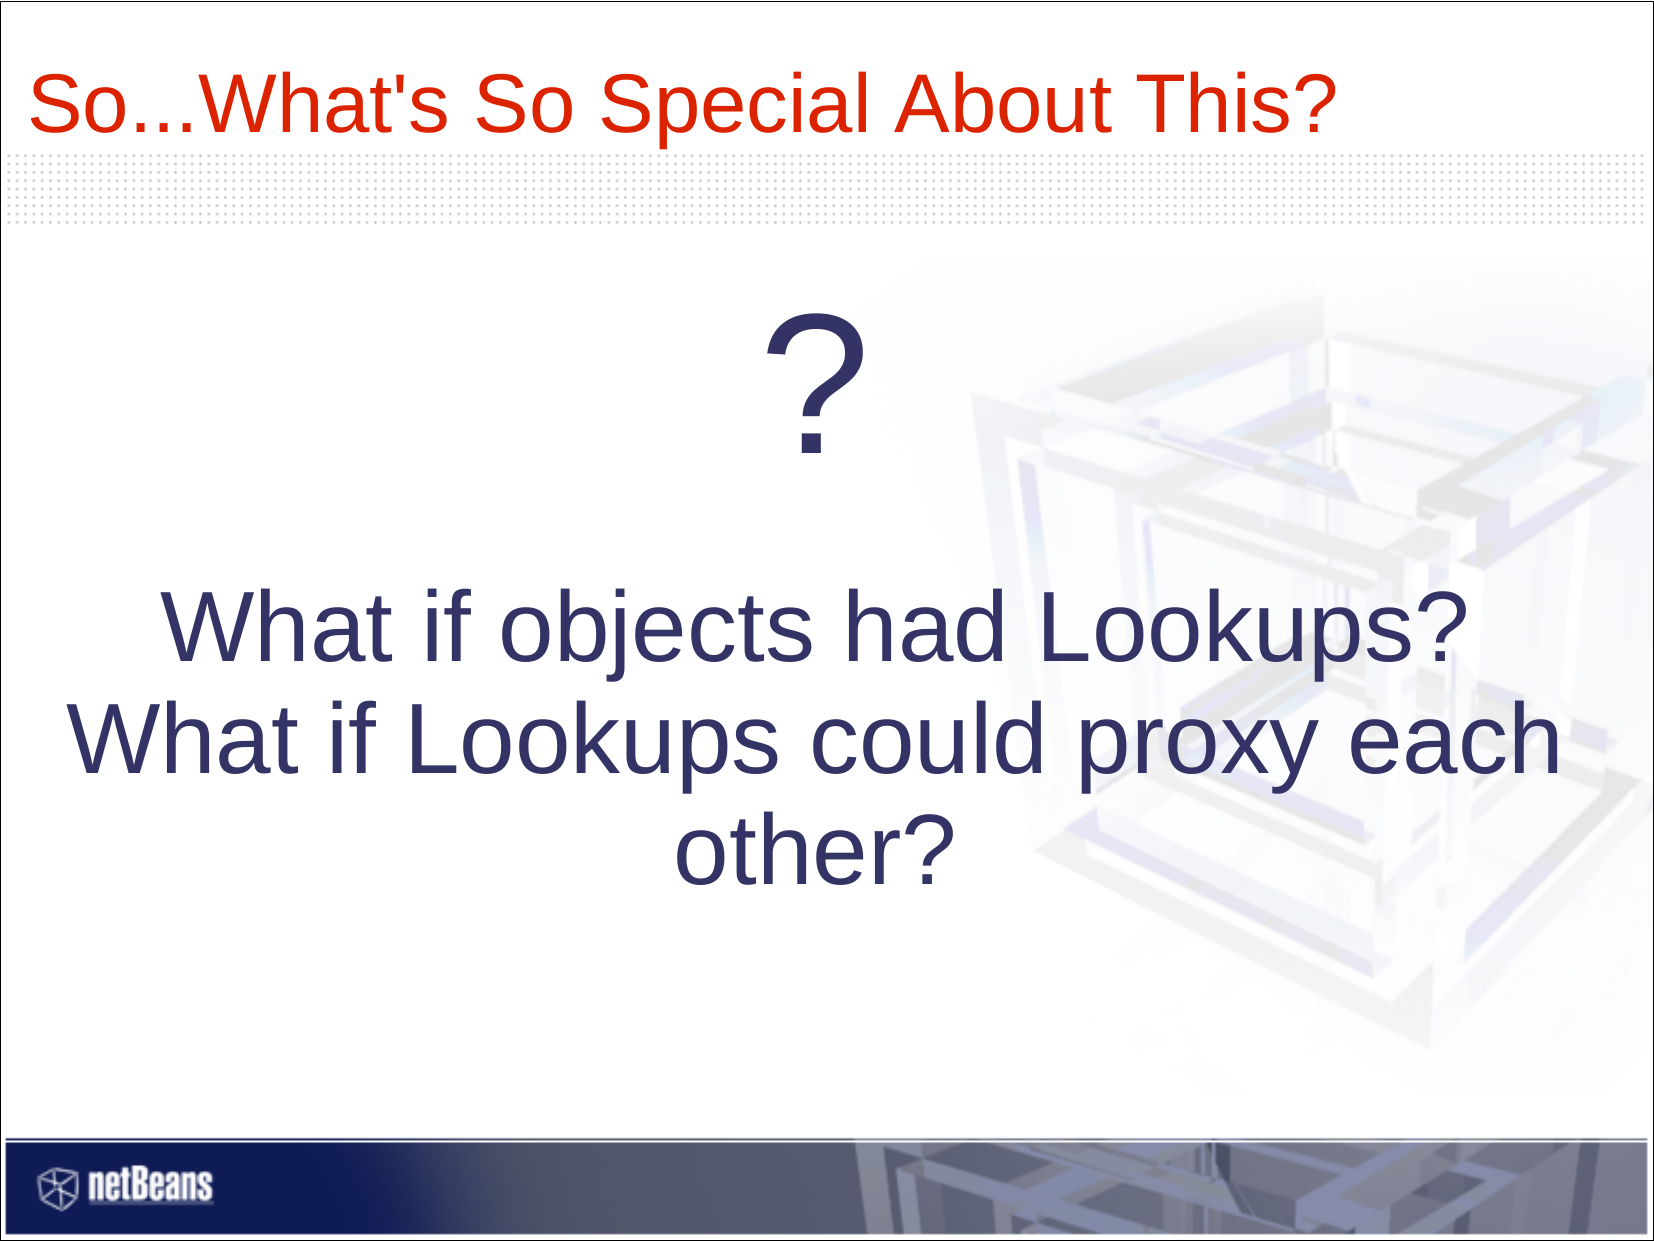

# So...What's So Special About This?
?
What if objects had Lookups?
What if Lookups could proxy each other?